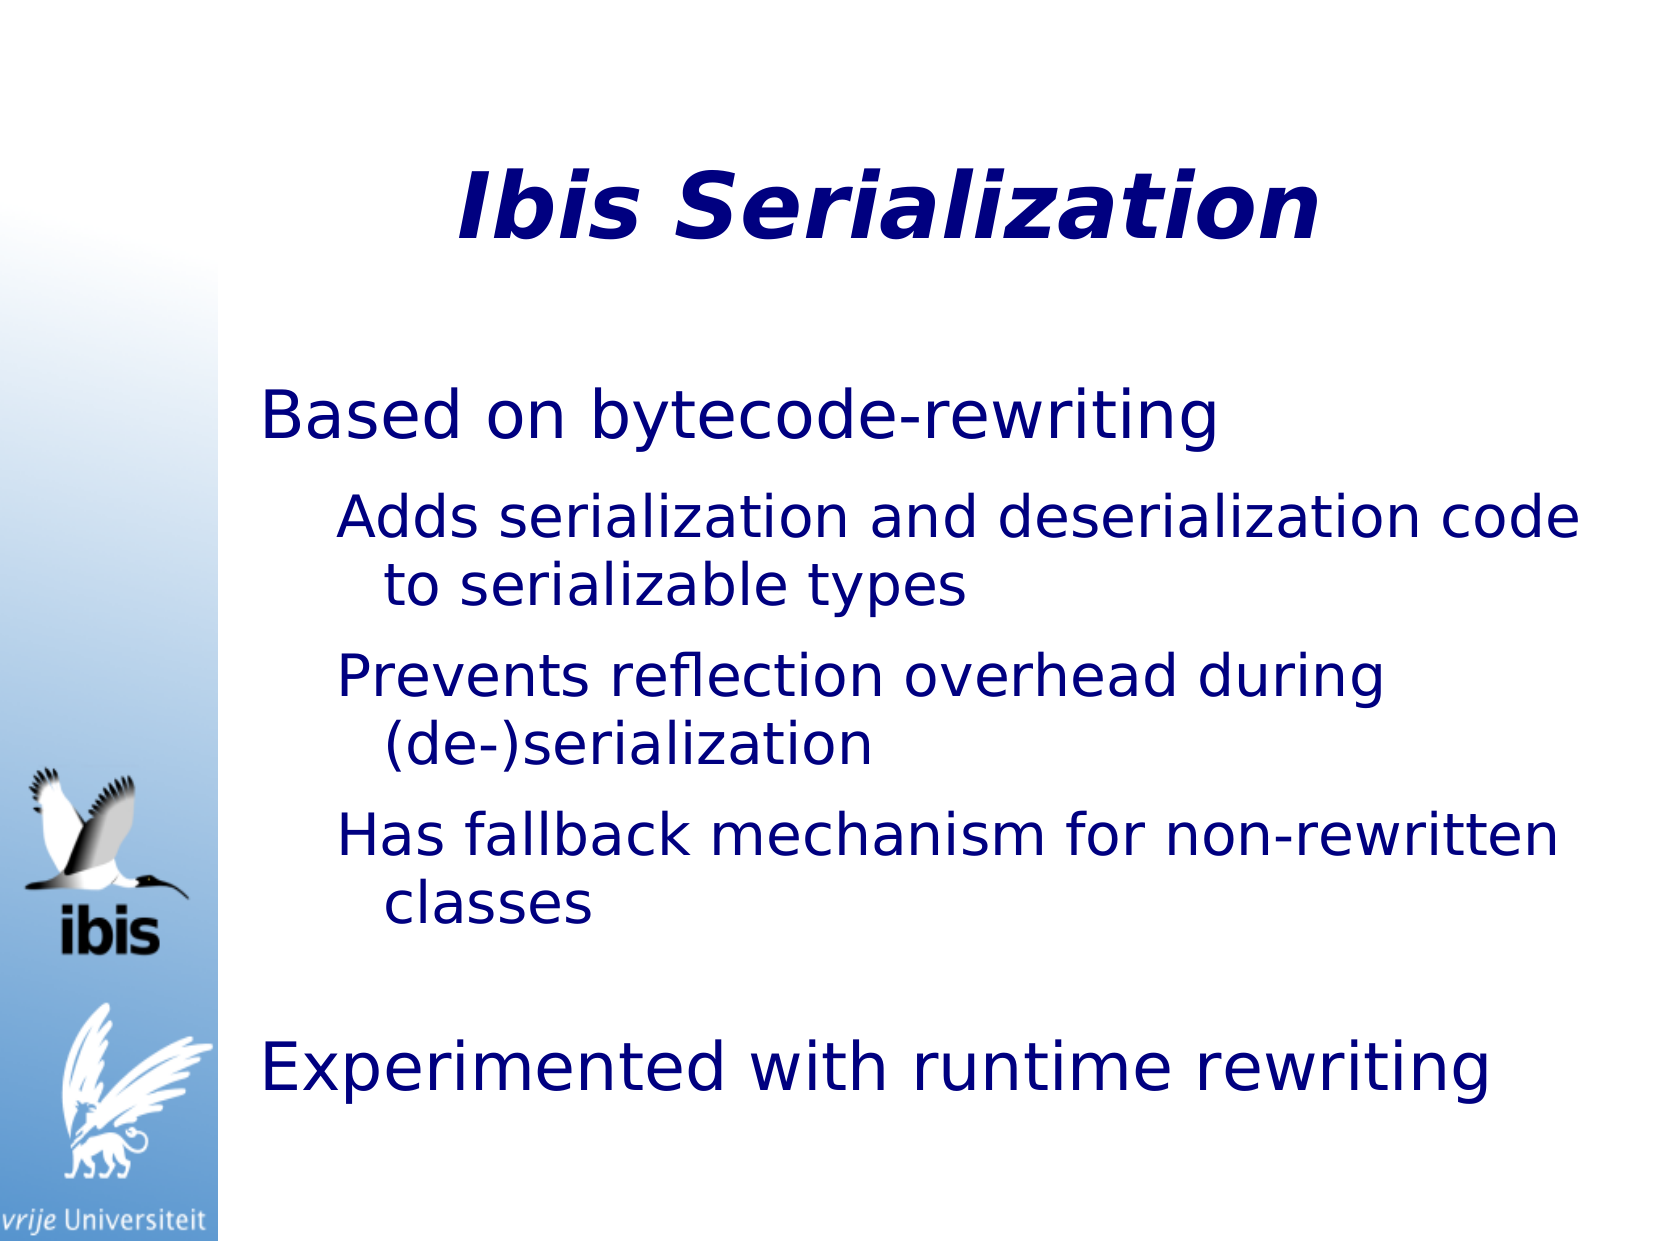

# Ibis Serialization
Based on bytecode-rewriting
Adds serialization and deserialization code to serializable types
Prevents reflection overhead during (de-)serialization
Has fallback mechanism for non-rewritten classes
Experimented with runtime rewriting